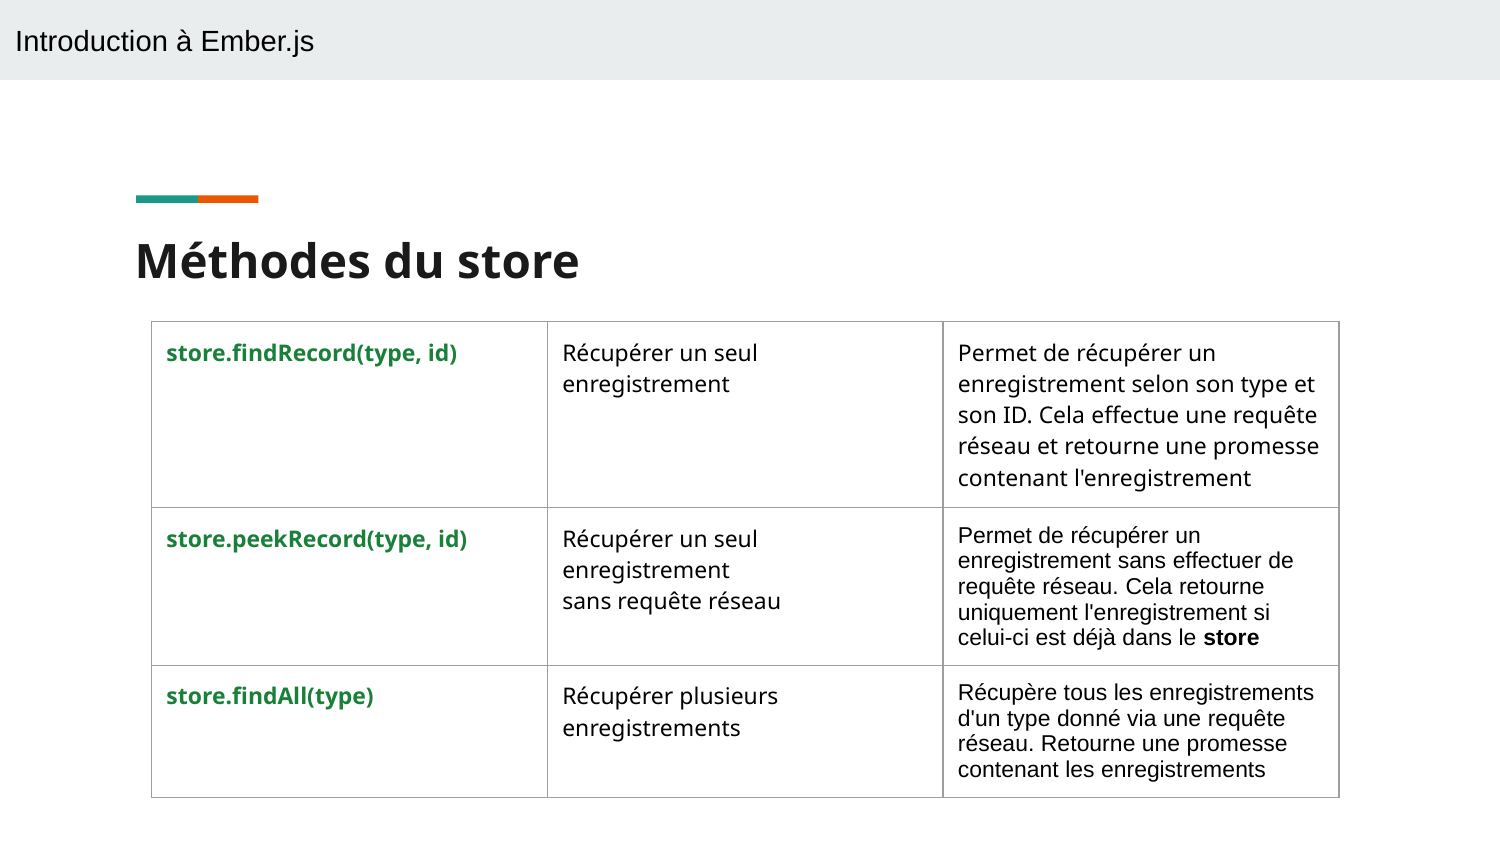

# Méthodes du store
| store.findRecord(type, id) | Récupérer un seul enregistrement | Permet de récupérer un enregistrement selon son type et son ID. Cela effectue une requête réseau et retourne une promesse contenant l'enregistrement |
| --- | --- | --- |
| store.peekRecord(type, id) | Récupérer un seul enregistrement sans requête réseau | Permet de récupérer un enregistrement sans effectuer de requête réseau. Cela retourne uniquement l'enregistrement si celui-ci est déjà dans le store |
| store.findAll(type) | Récupérer plusieurs enregistrements | Récupère tous les enregistrements d'un type donné via une requête réseau. Retourne une promesse contenant les enregistrements |